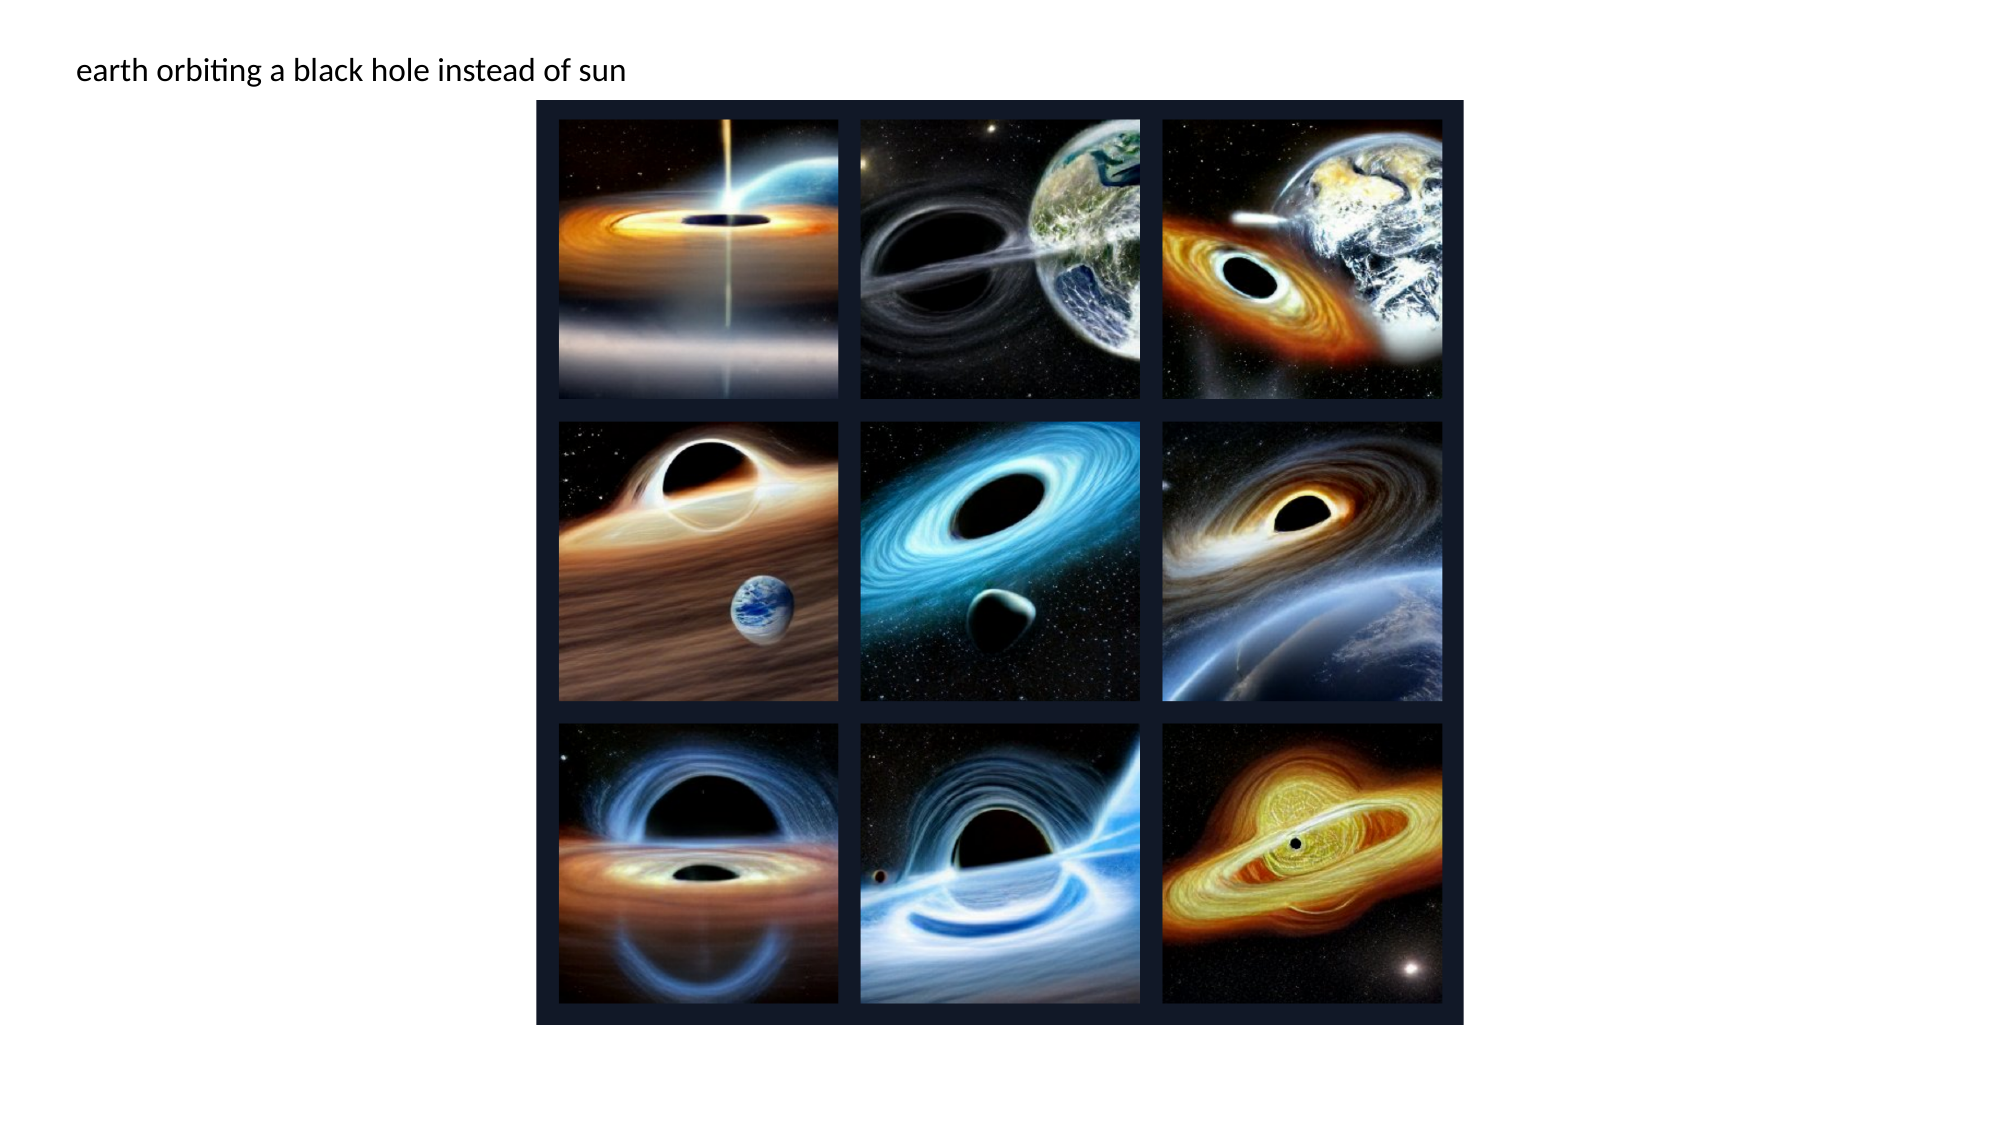

# earth orbiting a black hole instead of sun